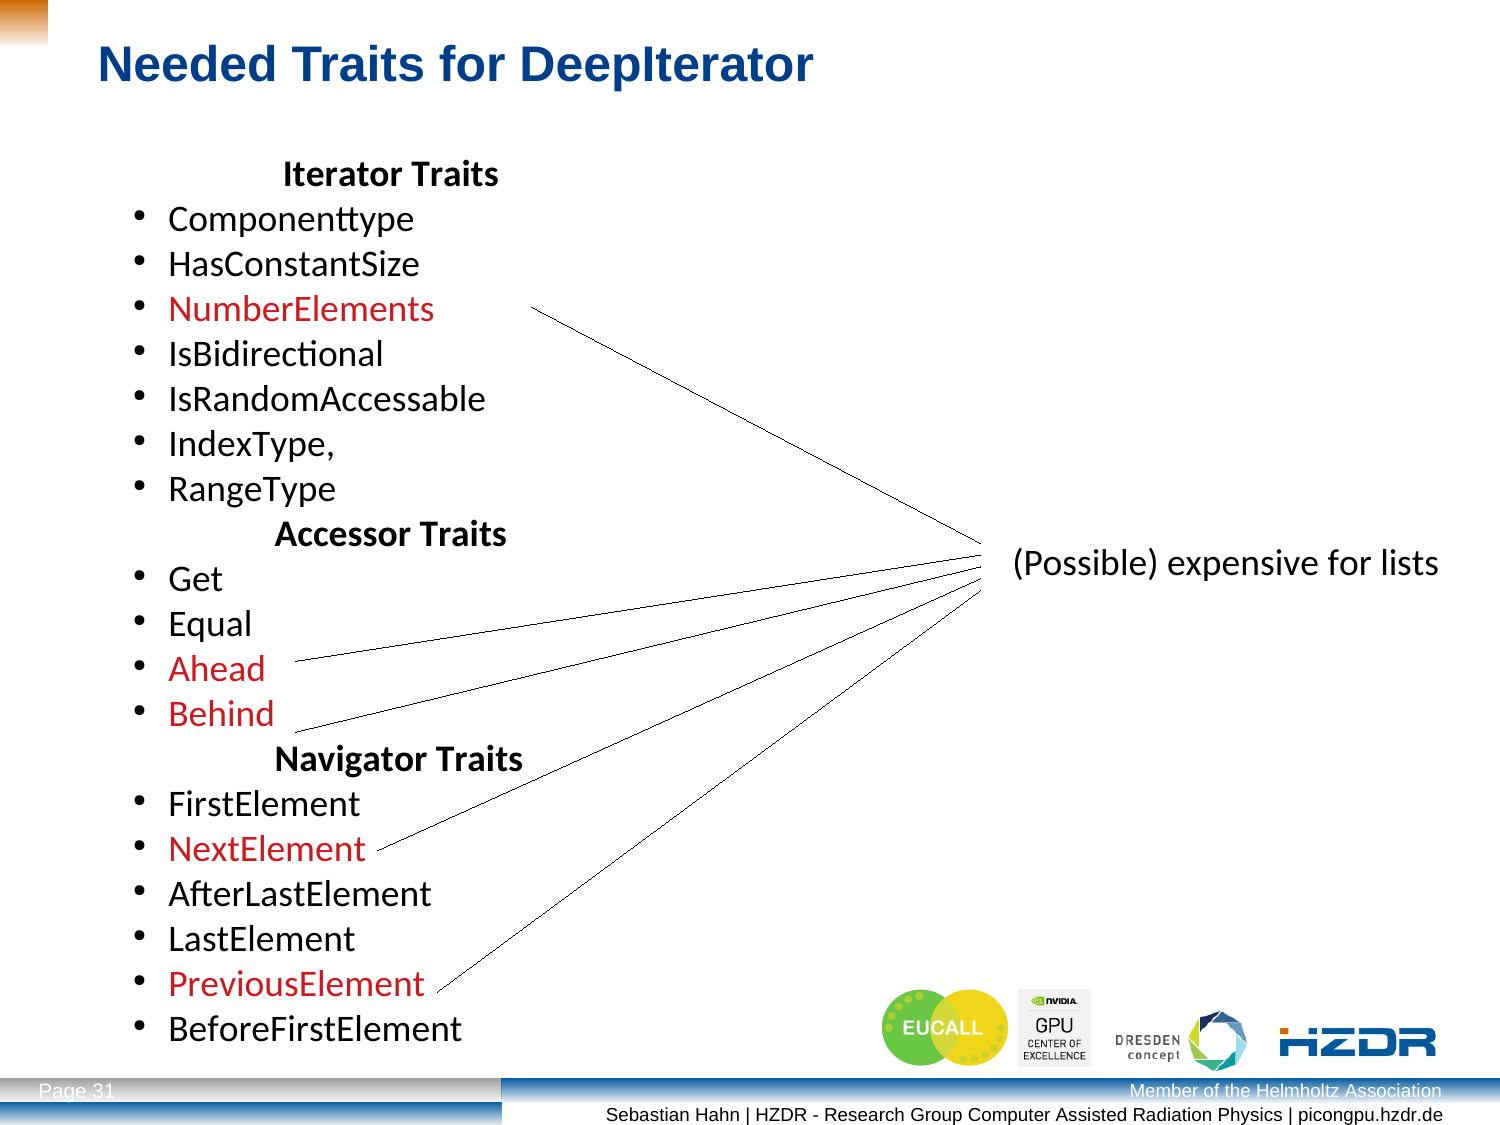

# Needed Traits for DeepIterator
	Iterator Traits
Componenttype
HasConstantSize
NumberElements
IsBidirectional
IsRandomAccessable
IndexType,
RangeType
Accessor Traits
Get
Equal
Ahead
Behind
Navigator Traits
FirstElement
NextElement
AfterLastElement
LastElement
PreviousElement
BeforeFirstElement
(Possible) expensive for lists